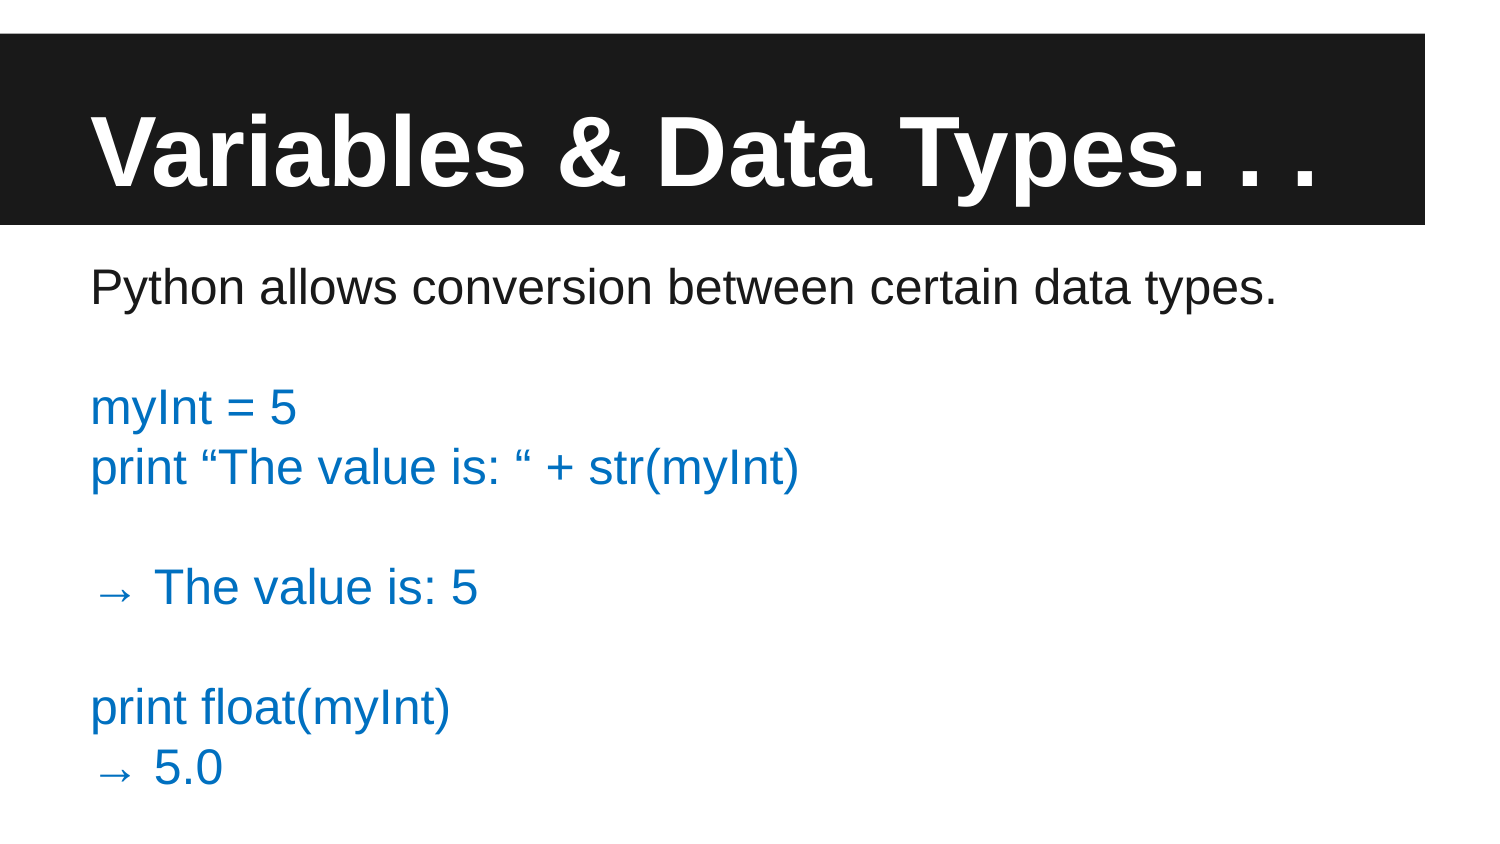

# Variables & Data Types. . .
Python allows conversion between certain data types.
myInt = 5
print “The value is: “ + str(myInt)
→ The value is: 5
print float(myInt)
→ 5.0